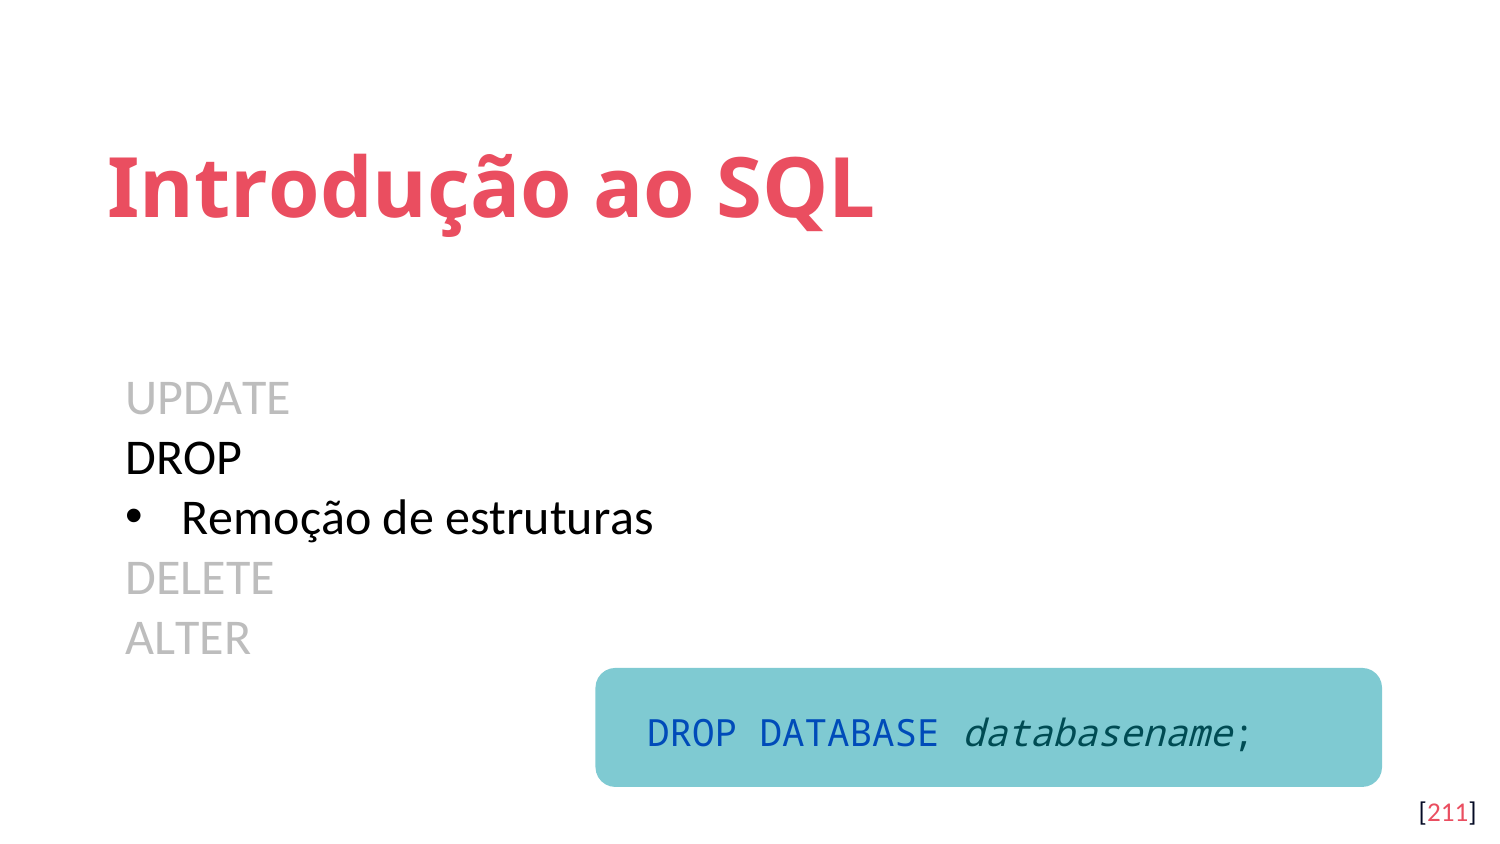

Introdução ao SQL
UPDATE
DROP
Remoção de estruturas
DELETE
ALTER
DROP DATABASE databasename;